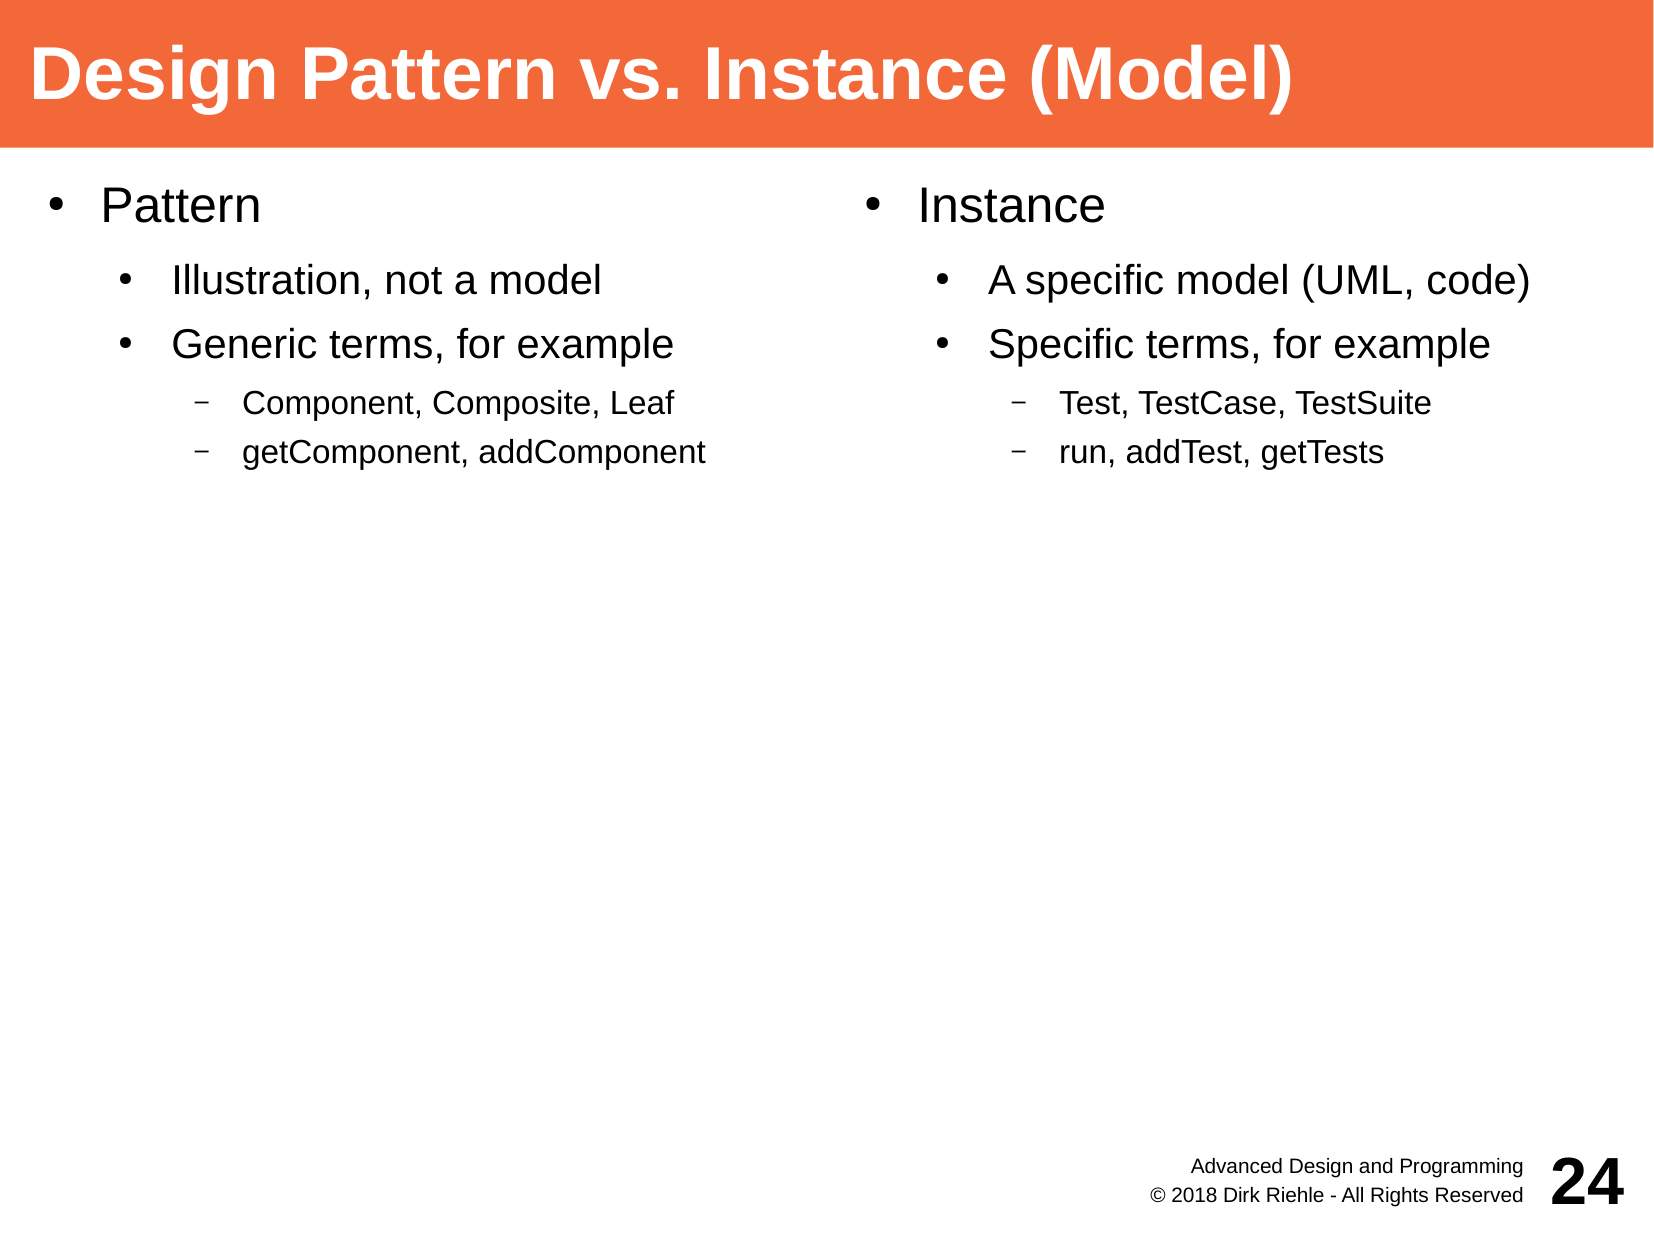

# Design Pattern vs. Instance (Model)
Pattern
Illustration, not a model
Generic terms, for example
Component, Composite, Leaf
getComponent, addComponent
Instance
A specific model (UML, code)
Specific terms, for example
Test, TestCase, TestSuite
run, addTest, getTests
Advanced Design and Programming
24
© 2018 Dirk Riehle - All Rights Reserved